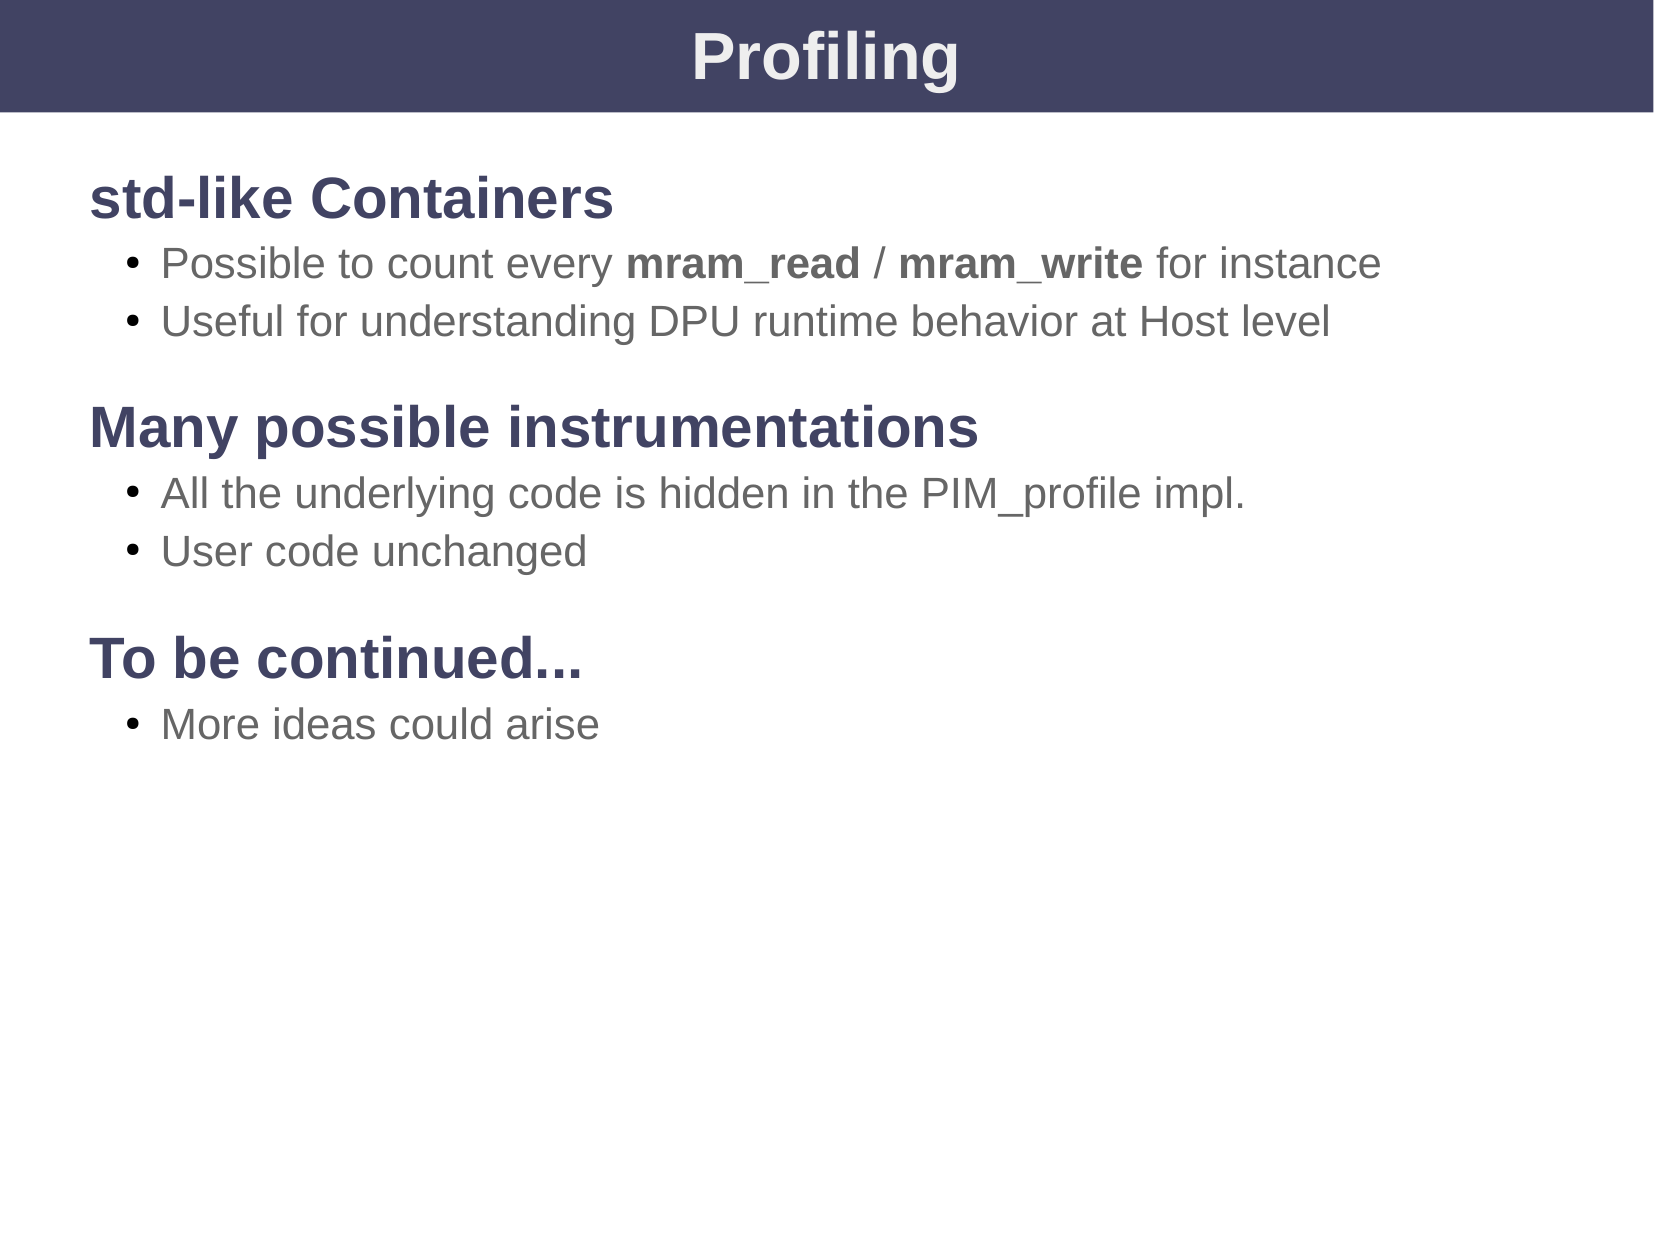

Profiling
std-like Containers
Possible to count every mram_read / mram_write for instance
Useful for understanding DPU runtime behavior at Host level
Many possible instrumentations
All the underlying code is hidden in the PIM_profile impl.
User code unchanged
To be continued...
More ideas could arise